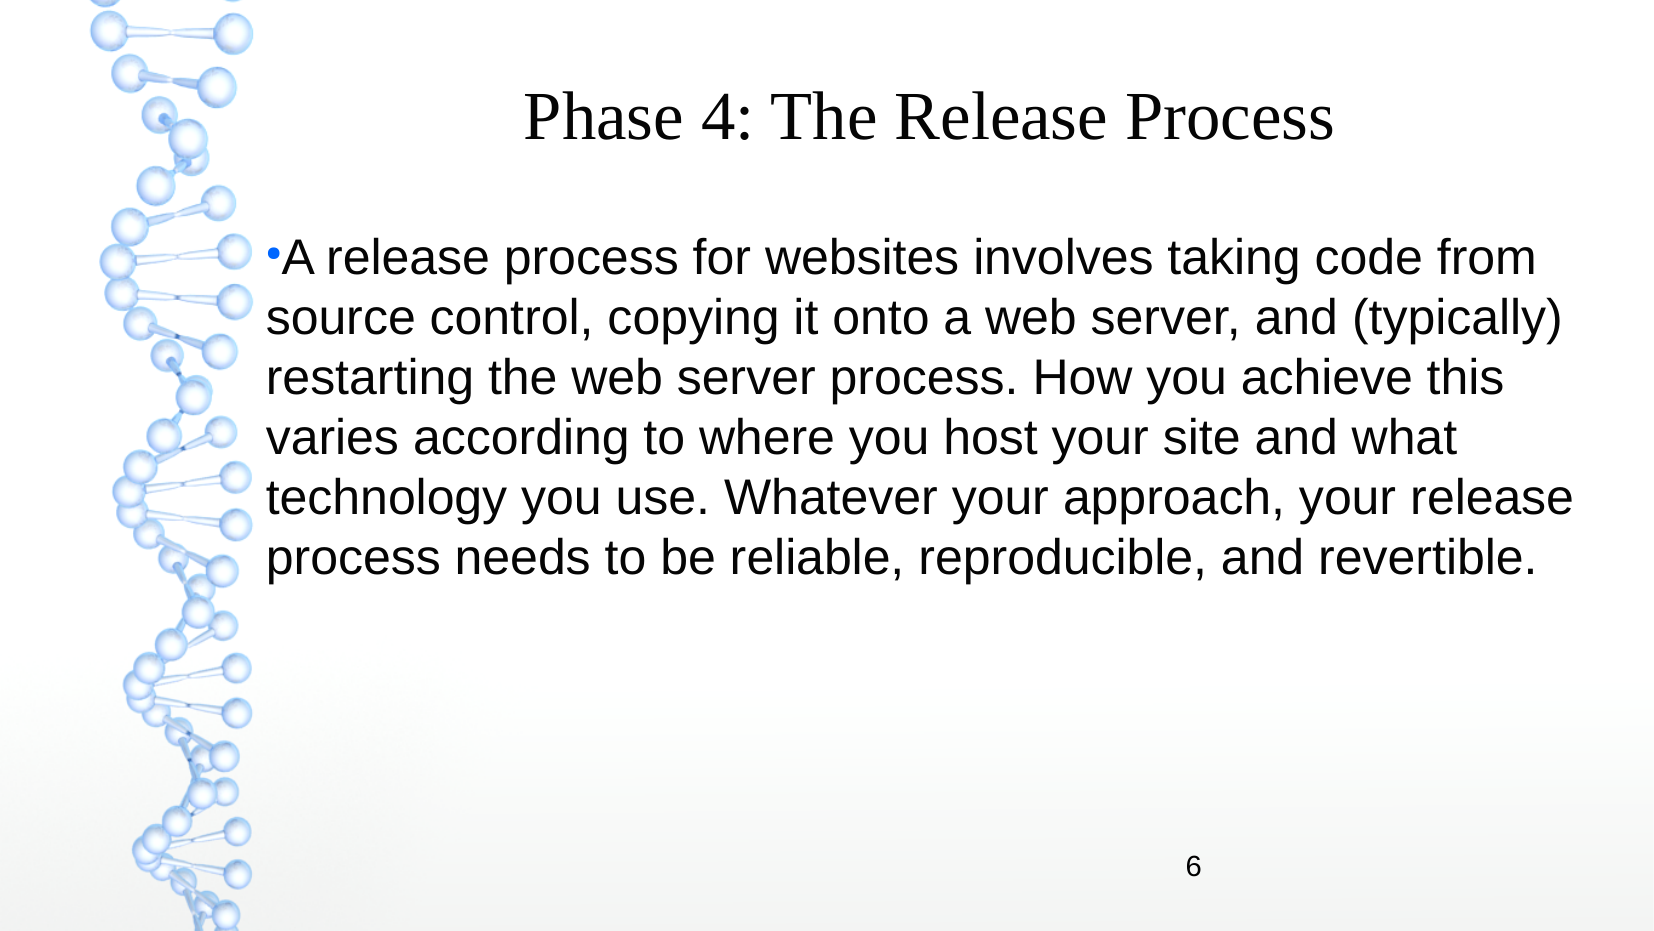

# Phase 4: The Release Process
A release process for websites involves taking code from source control, copying it onto a web server, and (typically) restarting the web server process. How you achieve this varies according to where you host your site and what technology you use. Whatever your approach, your release process needs to be reliable, reproducible, and revertible.